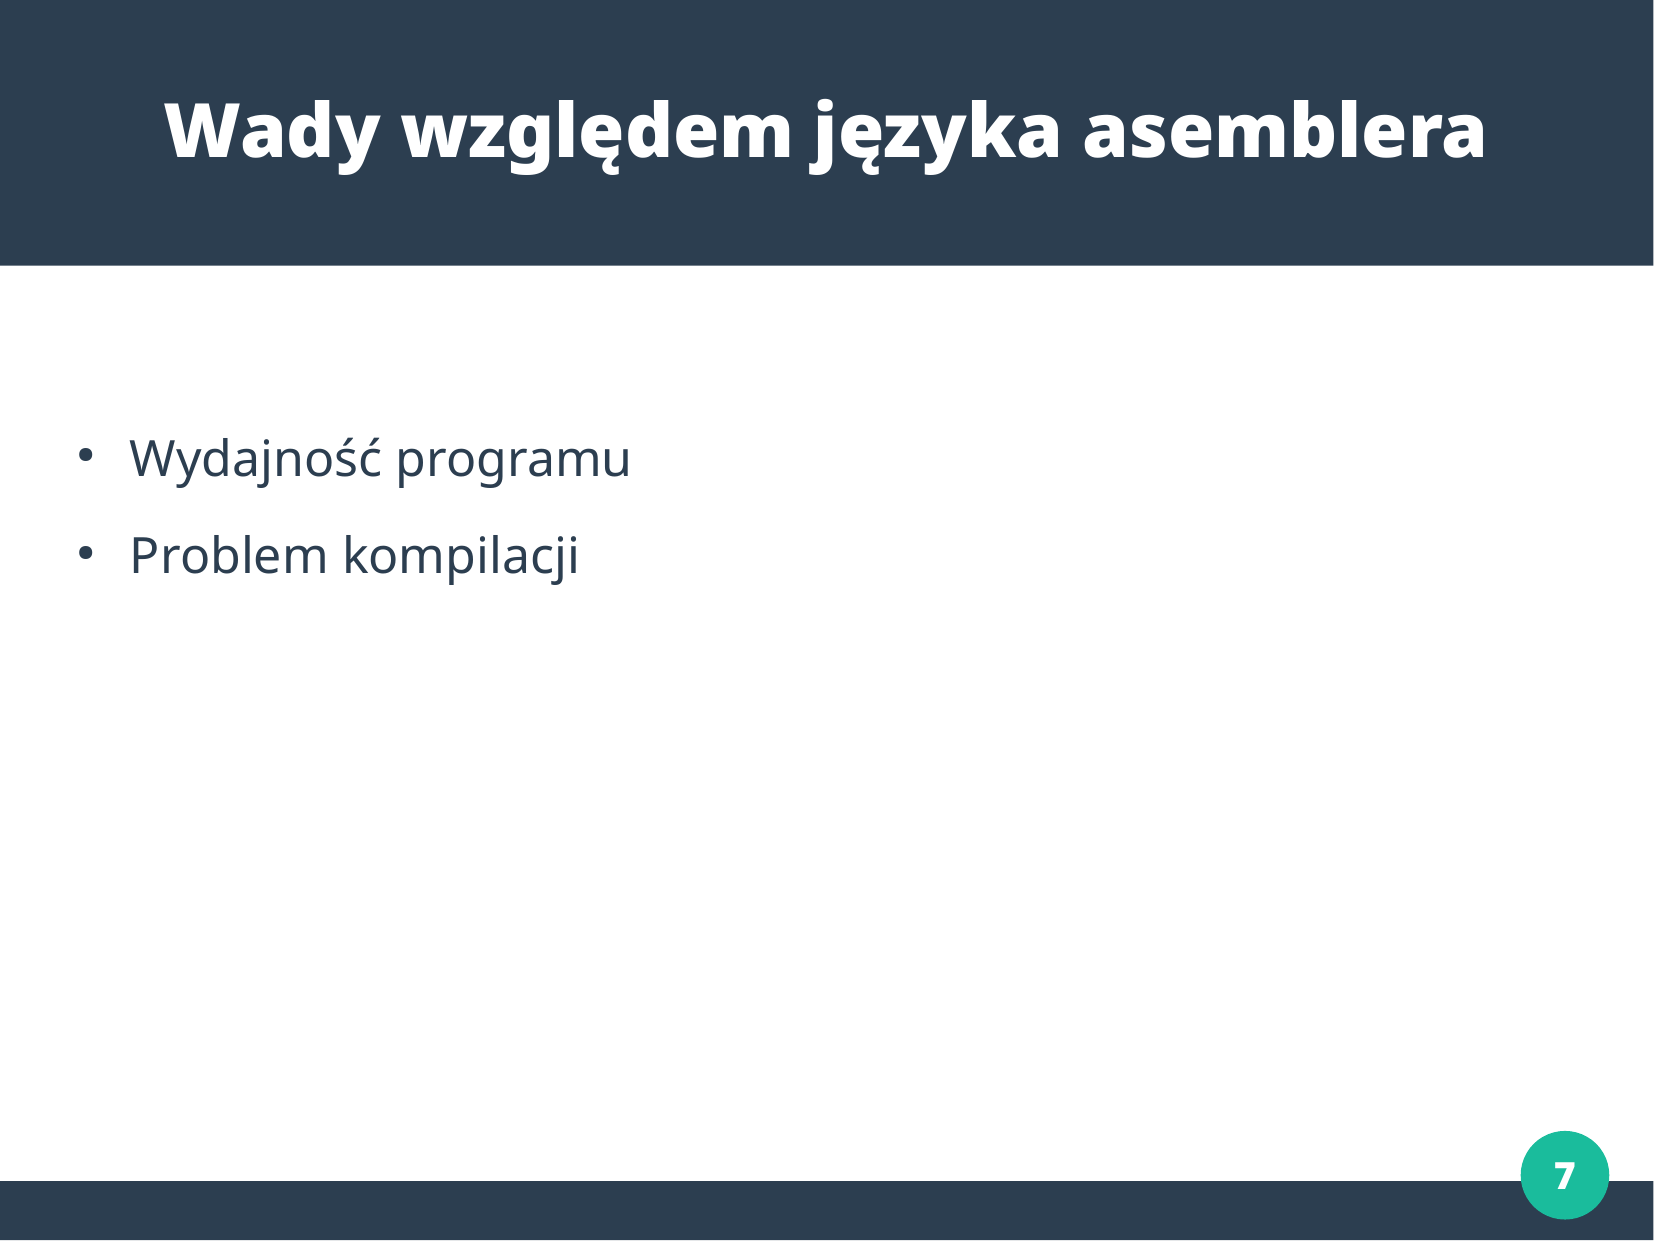

# Wady względem języka asemblera
Wydajność programu
Problem kompilacji
7